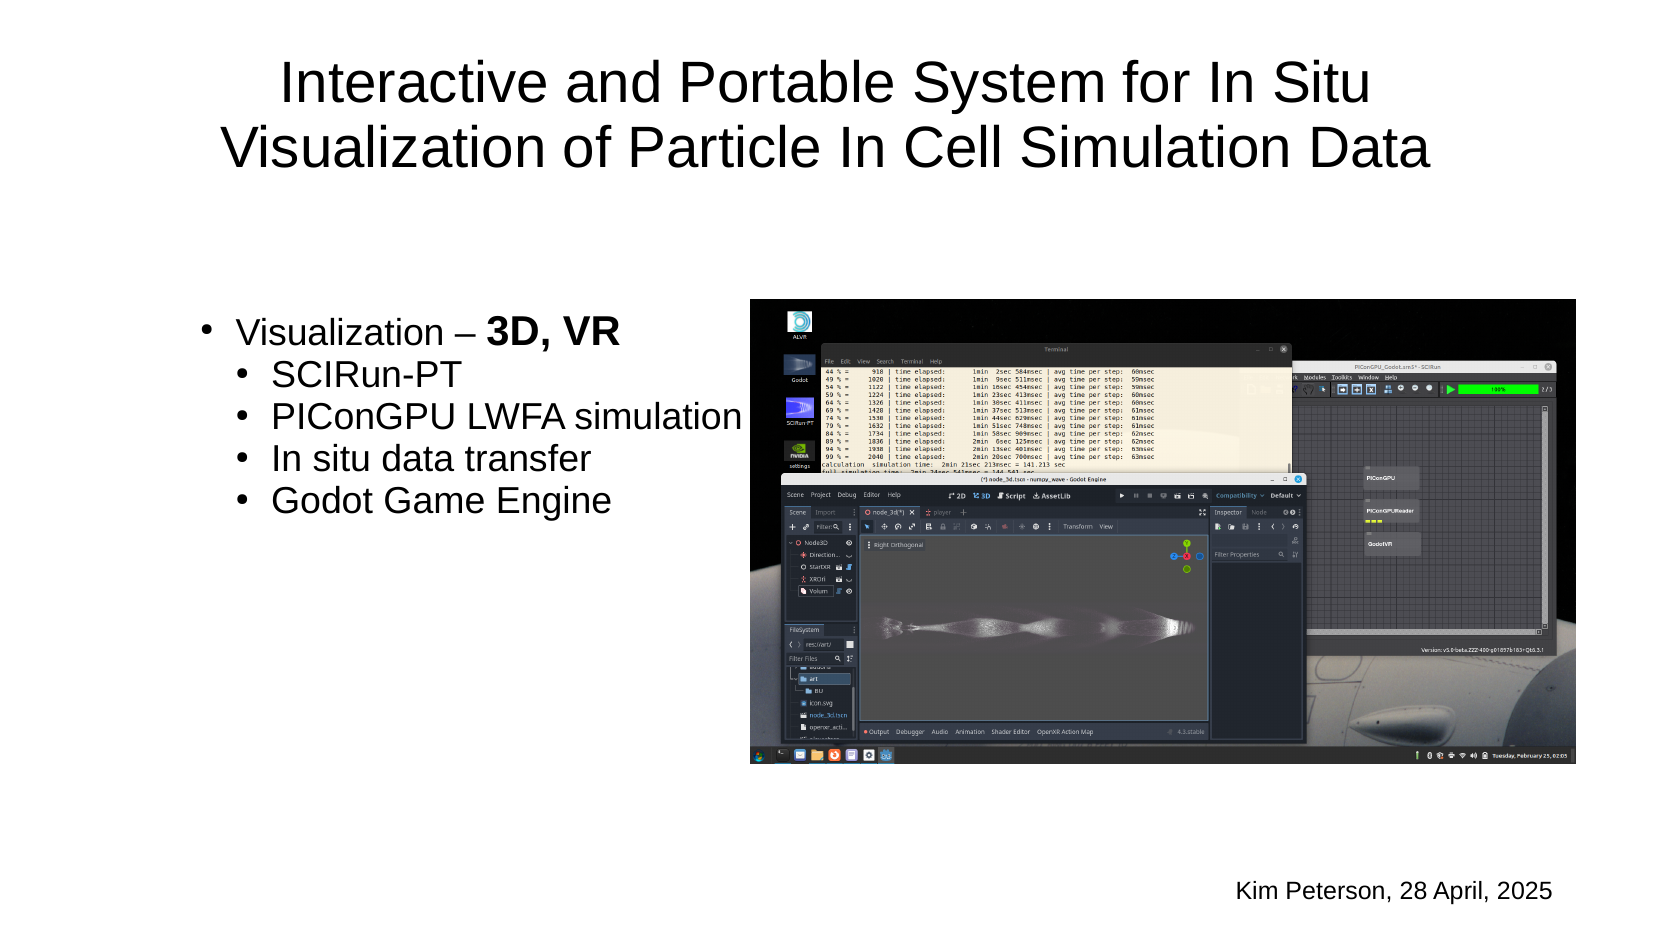

# Interactive and Portable System for In Situ
Visualization of Particle In Cell Simulation Data
Visualization – 3D, VR
SCIRun-PT
PIConGPU LWFA simulation
In situ data transfer
Godot Game Engine
Kim Peterson, 28 April, 2025